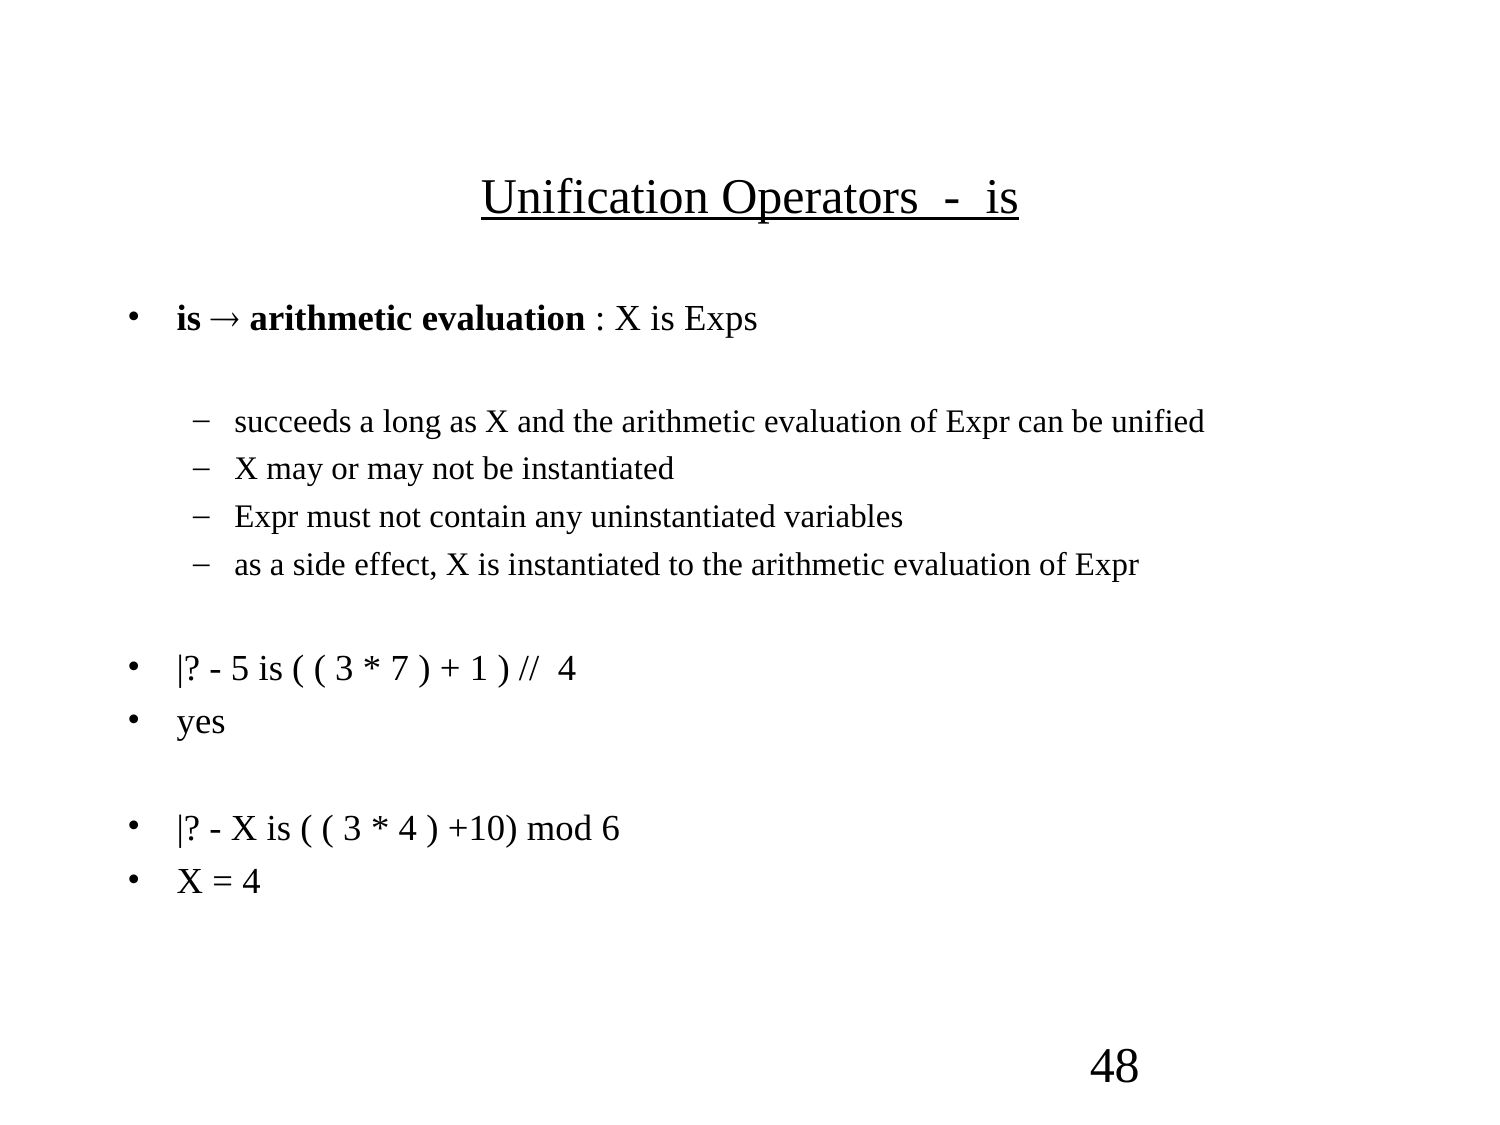

# Unification Operators - is
is  arithmetic evaluation : X is Exps
succeeds a long as X and the arithmetic evaluation of Expr can be unified
X may or may not be instantiated
Expr must not contain any uninstantiated variables
as a side effect, X is instantiated to the arithmetic evaluation of Expr
|? - 5 is ( ( 3 * 7 ) + 1 ) // 4
yes
|? - X is ( ( 3 * 4 ) +10) mod 6
X = 4
48